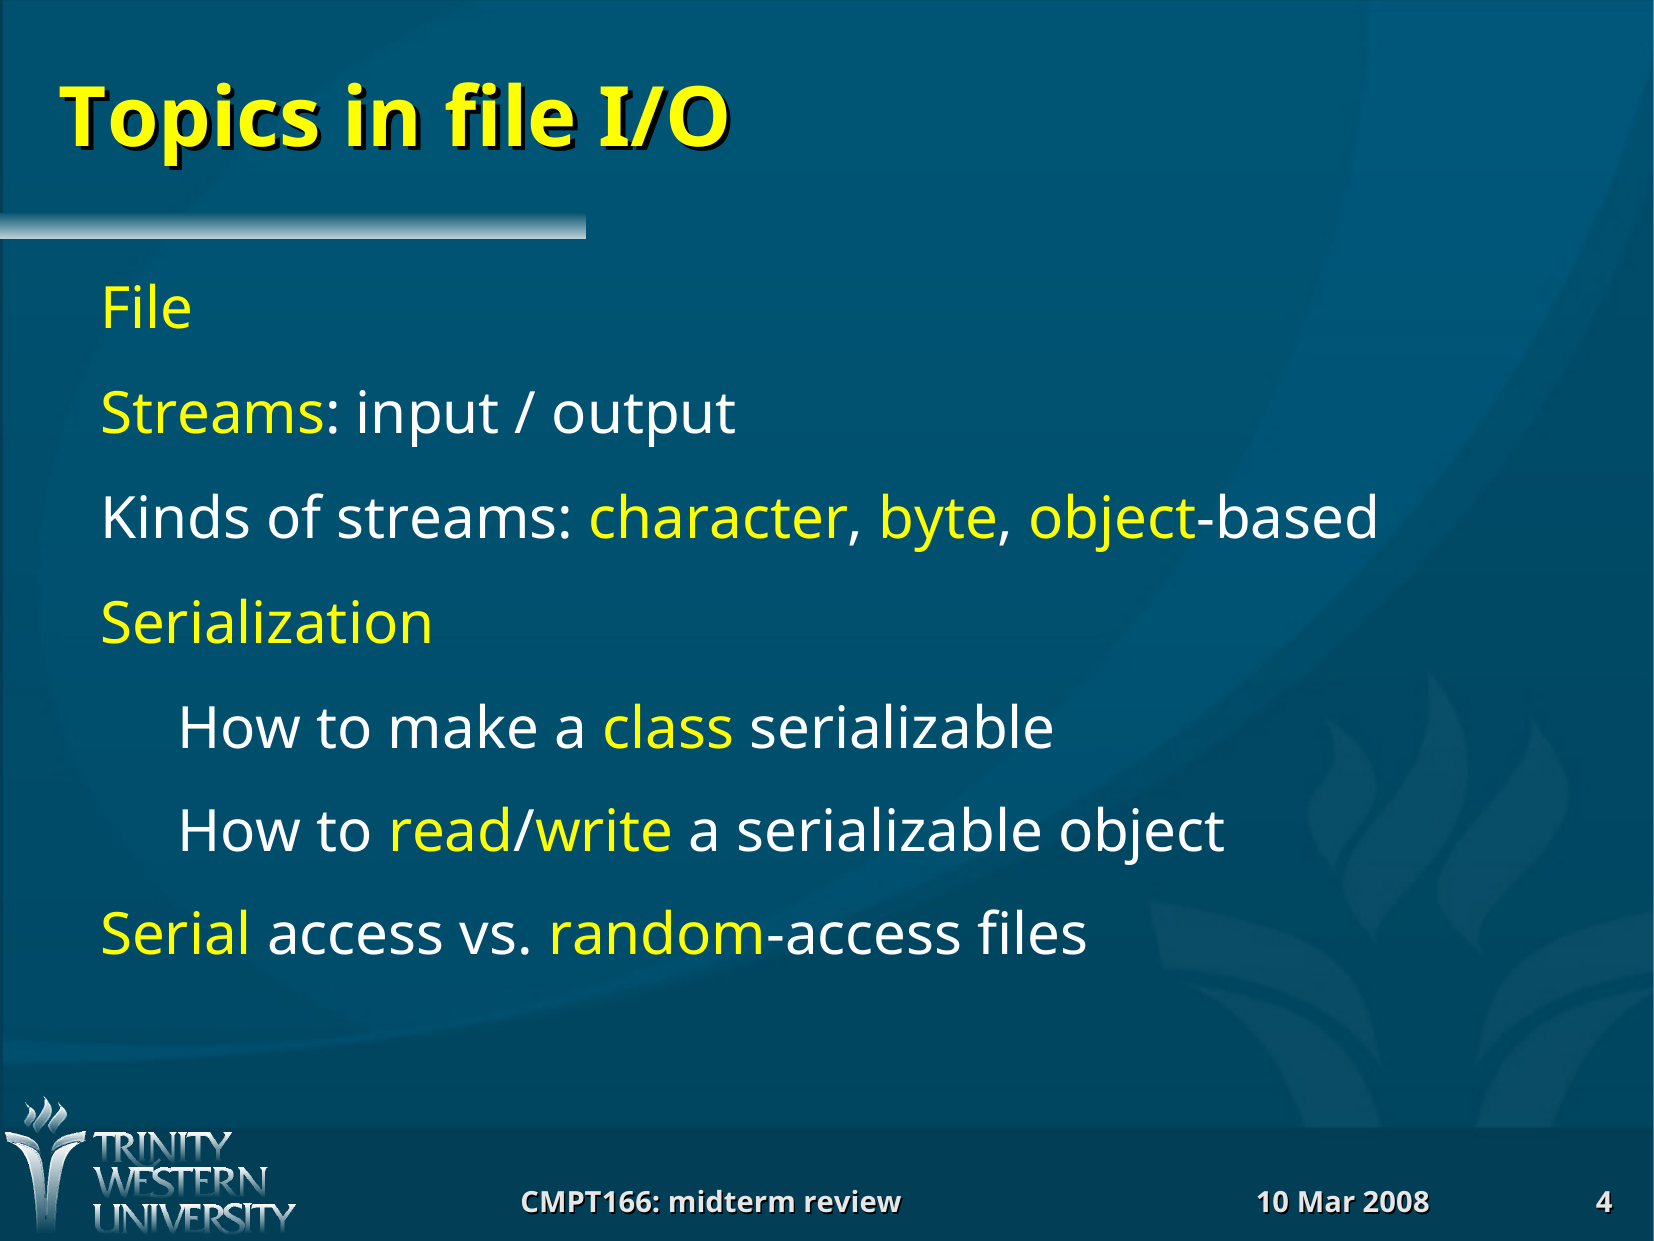

# Topics in file I/O
File
Streams: input / output
Kinds of streams: character, byte, object-based
Serialization
How to make a class serializable
How to read/write a serializable object
Serial access vs. random-access files
CMPT166: midterm review
10 Mar 2008
4